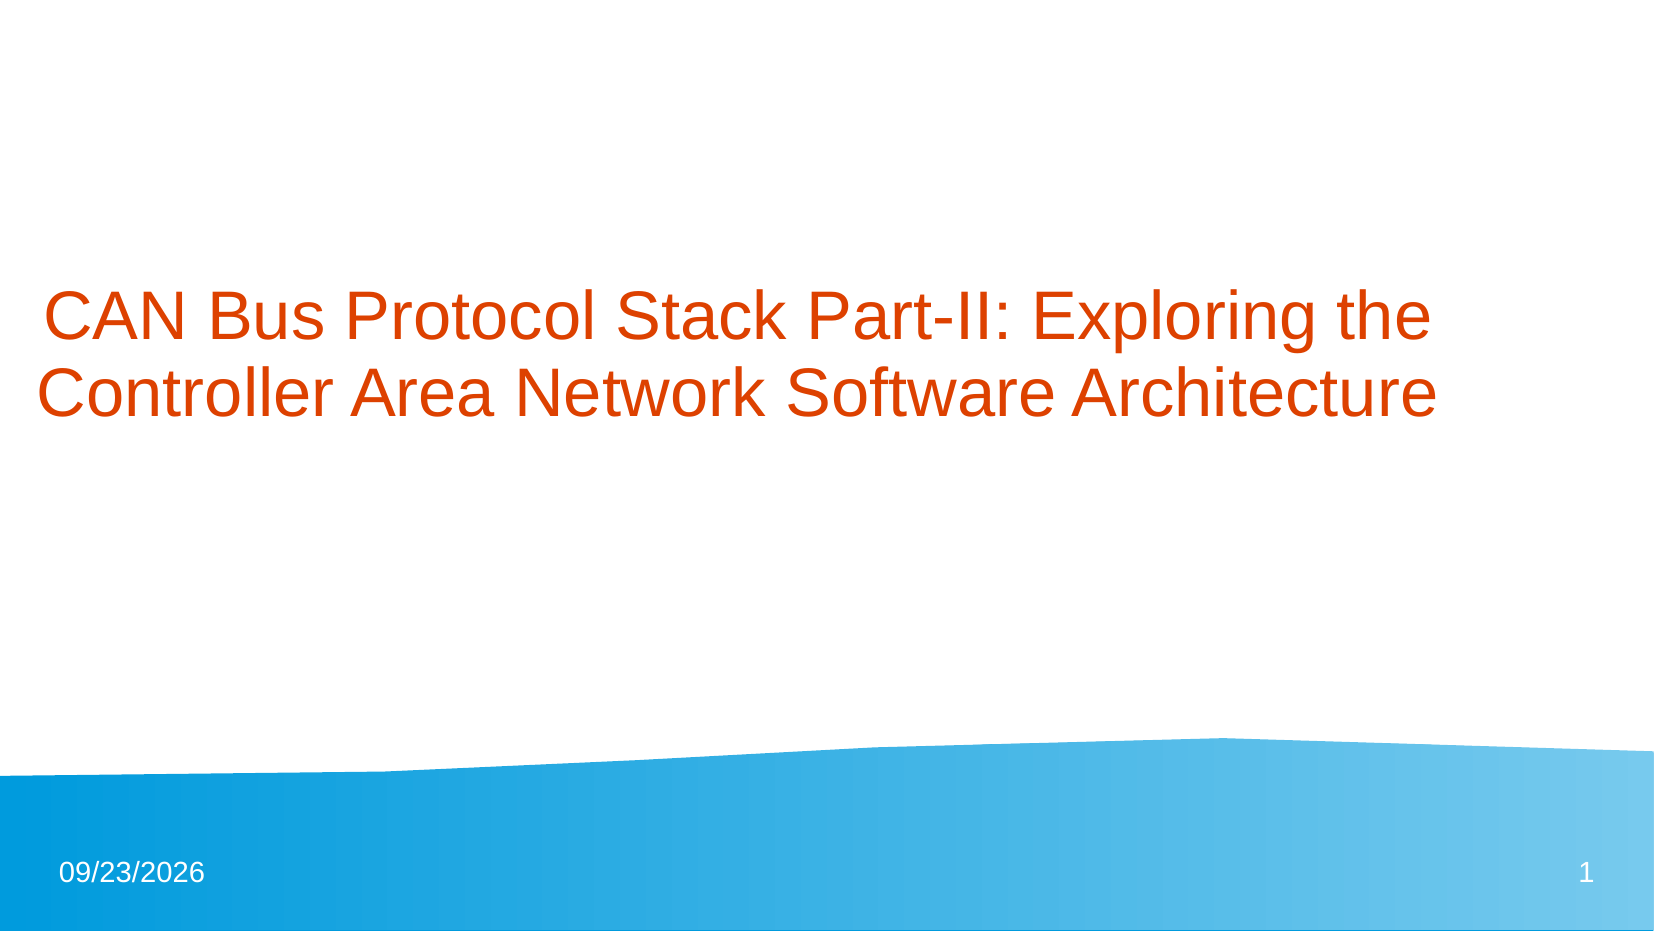

# CAN Bus Protocol Stack Part-II: Exploring the Controller Area Network Software Architecture